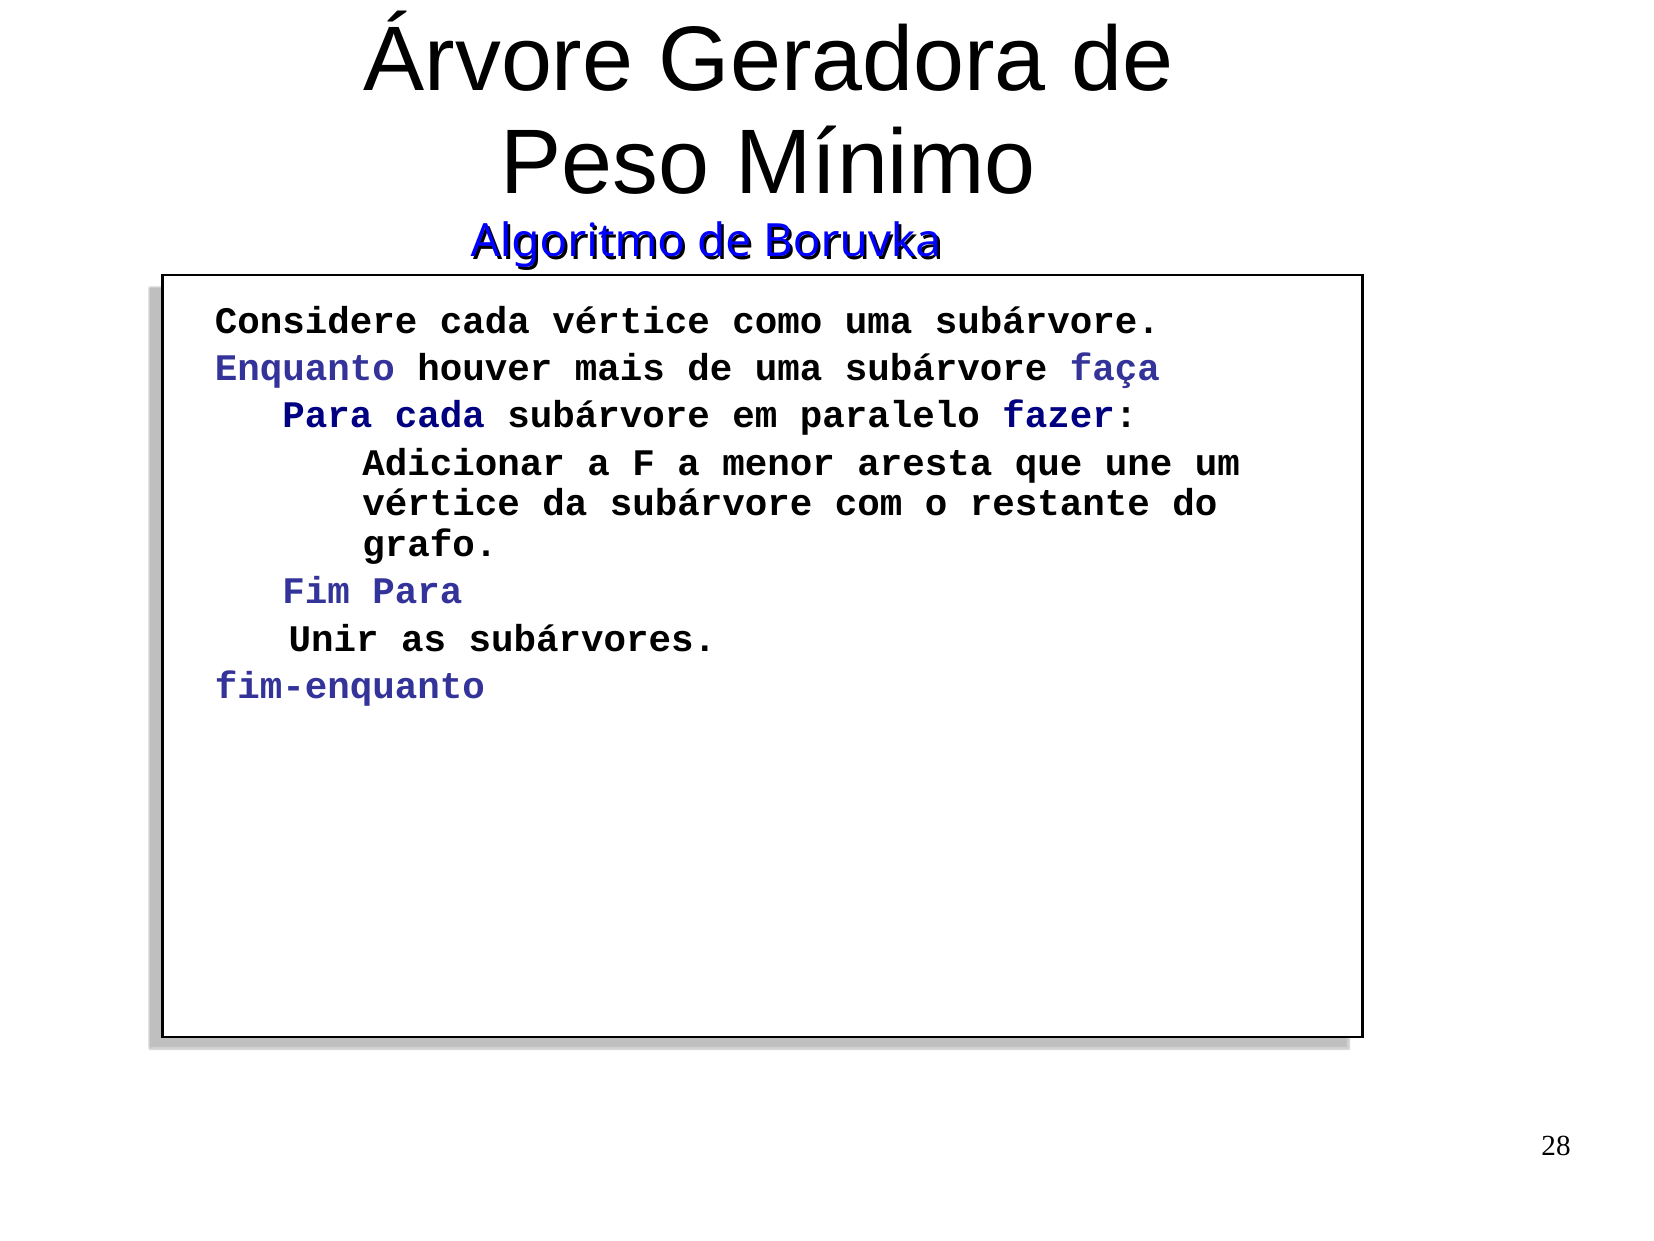

# Árvore Geradora de Peso Mínimo
Algoritmo de Boruvka
Considere cada vértice como uma subárvore.
Enquanto houver mais de uma subárvore faça
 Para cada subárvore em paralelo fazer:
 		Adicionar a F a menor aresta que une um 		vértice da subárvore com o restante do 			grafo.
 Fim Para
	Unir as subárvores.
fim-enquanto
28